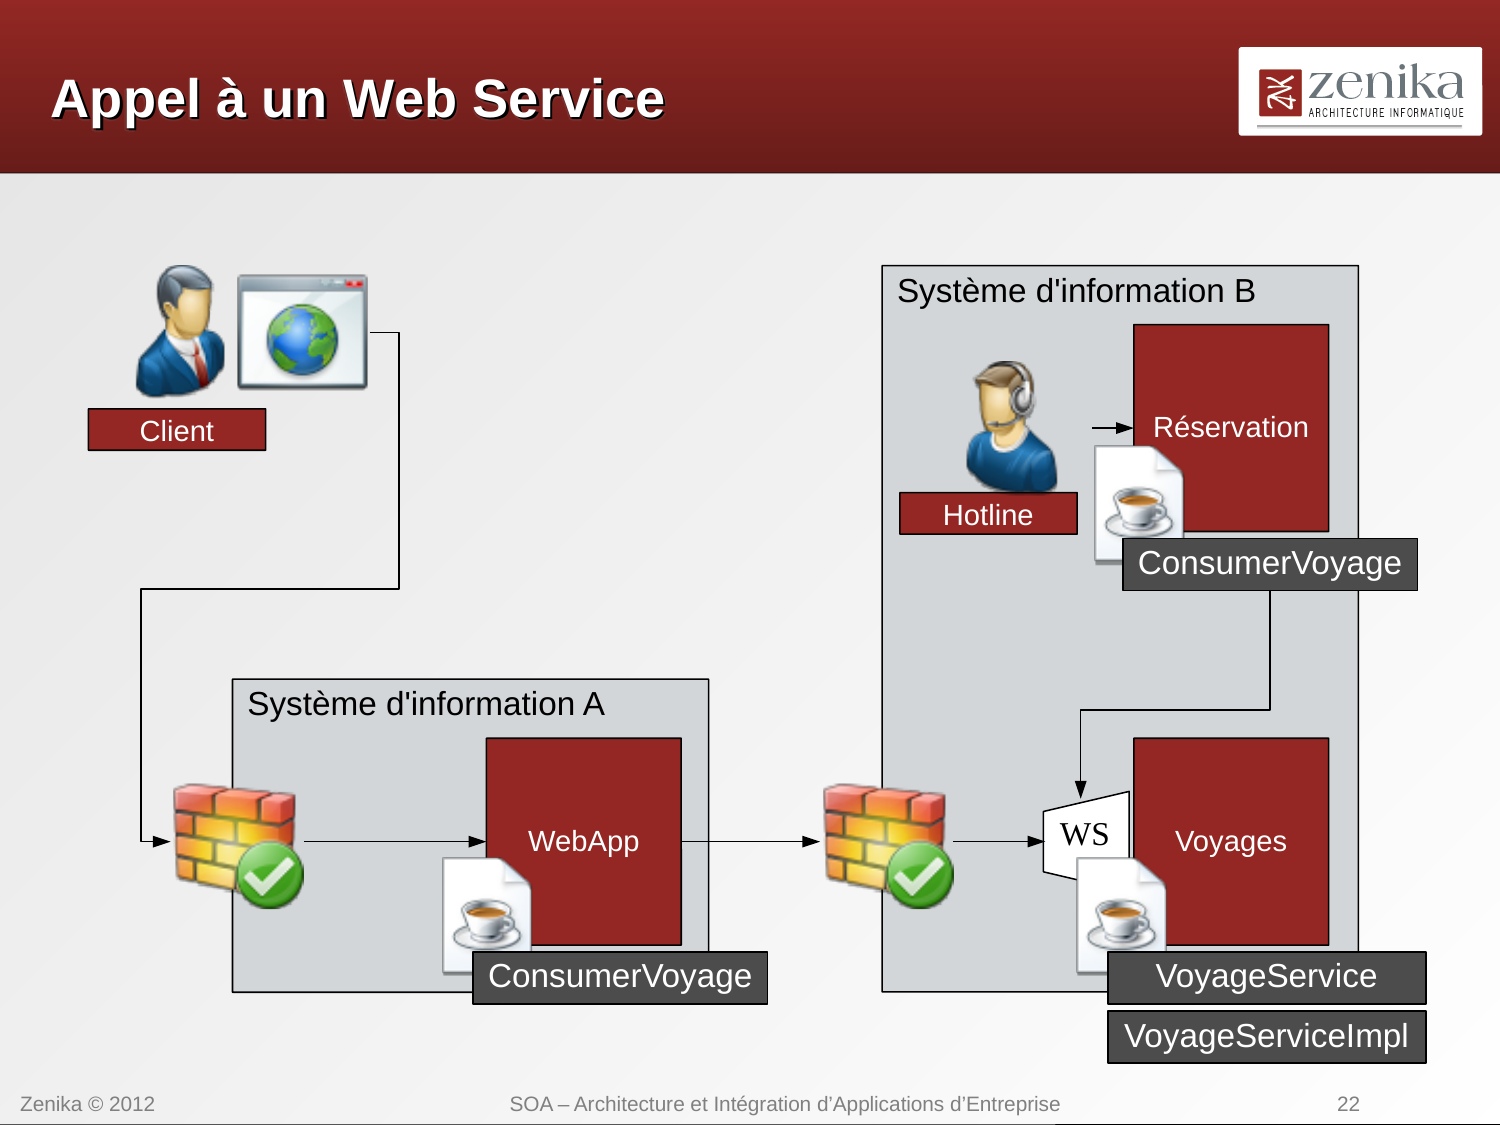

# Appel à un Web Service
Système d'information B
Réservation
Client
Hotline
ConsumerVoyage
Système d'information A
WebApp
Voyages
WS
ConsumerVoyage
VoyageService
VoyageServiceImpl